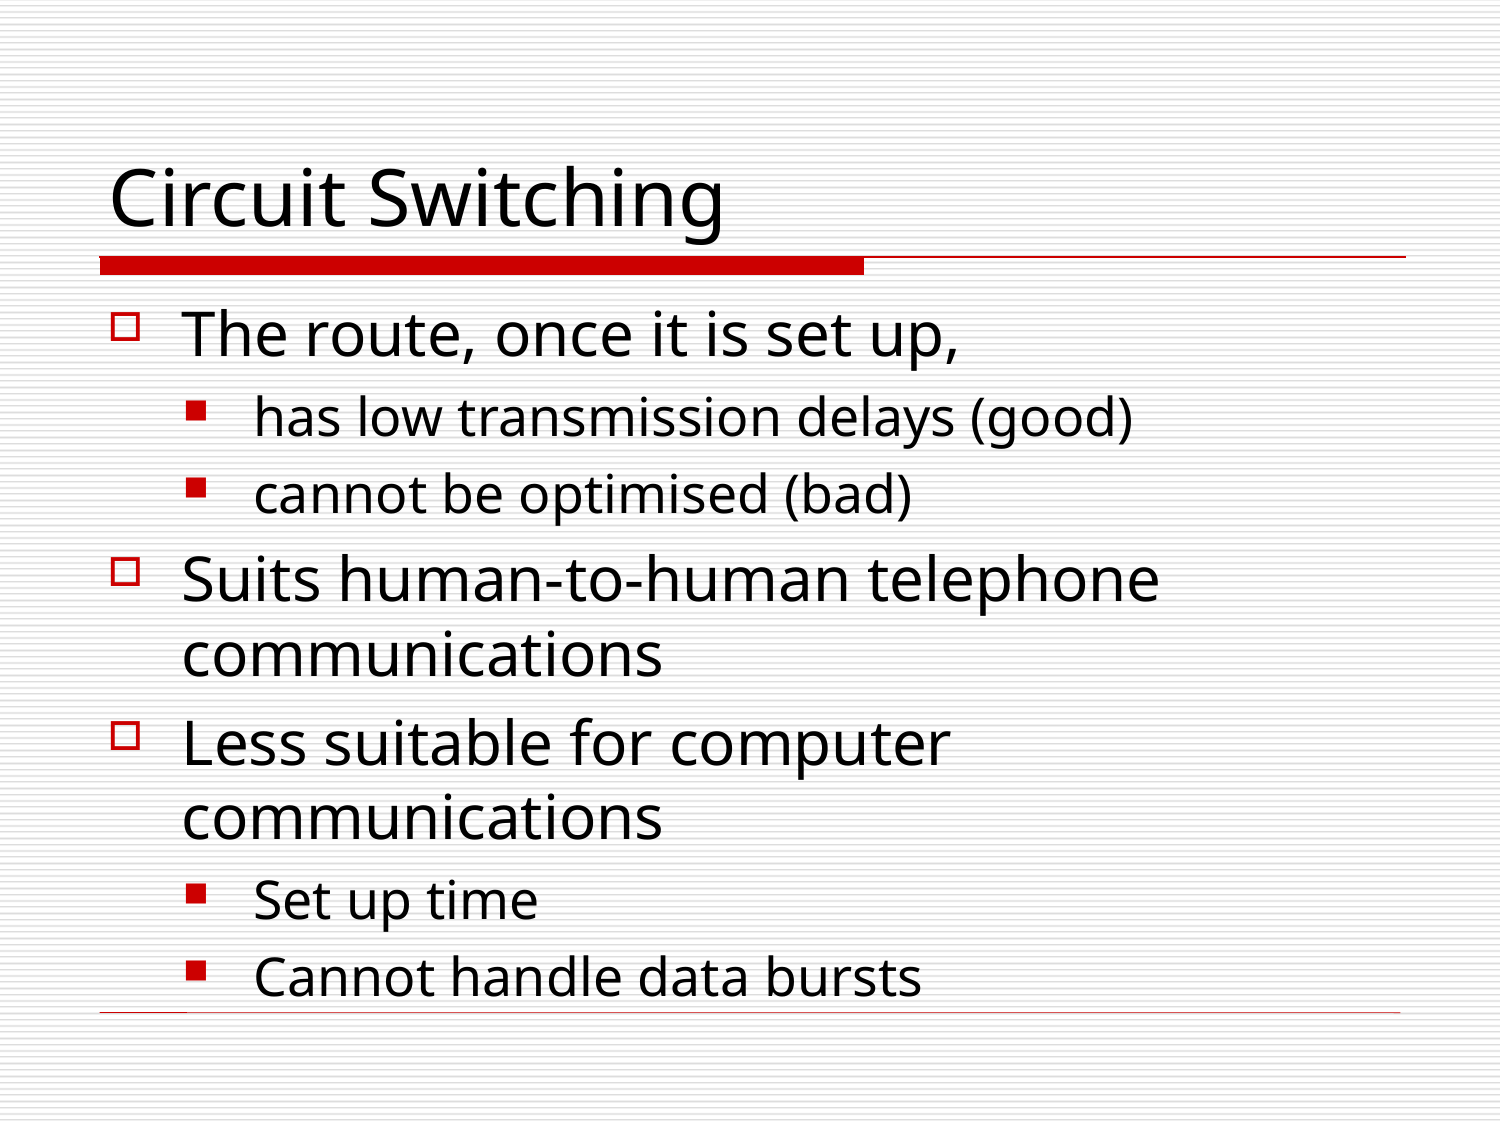

# Circuit Switching
The route, once it is set up,
has low transmission delays (good)‏
cannot be optimised (bad)‏
Suits human-to-human telephone communications
Less suitable for computer communications
Set up time
Cannot handle data bursts